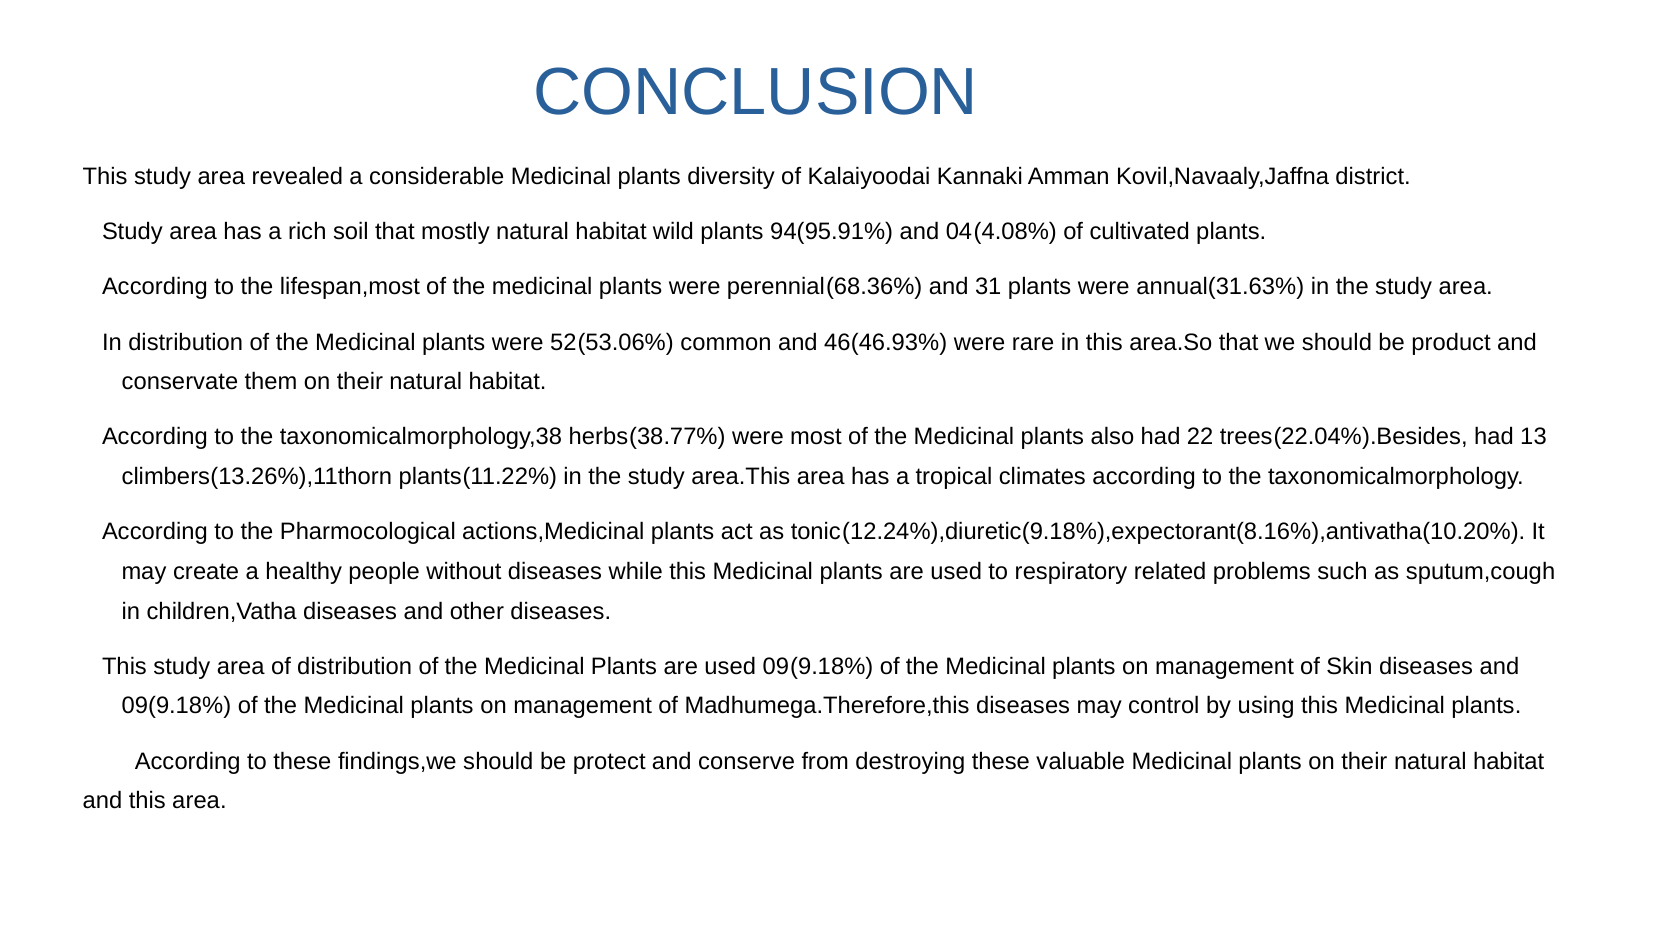

# CONCLUSION
This study area revealed a considerable Medicinal plants diversity of Kalaiyoodai Kannaki Amman Kovil,Navaaly,Jaffna district.
Study area has a rich soil that mostly natural habitat wild plants 94(95.91%) and 04(4.08%) of cultivated plants.
According to the lifespan,most of the medicinal plants were perennial(68.36%) and 31 plants were annual(31.63%) in the study area.
In distribution of the Medicinal plants were 52(53.06%) common and 46(46.93%) were rare in this area.So that we should be product and conservate them on their natural habitat.
According to the taxonomicalmorphology,38 herbs(38.77%) were most of the Medicinal plants also had 22 trees(22.04%).Besides, had 13 climbers(13.26%),11thorn plants(11.22%) in the study area.This area has a tropical climates according to the taxonomicalmorphology.
According to the Pharmocological actions,Medicinal plants act as tonic(12.24%),diuretic(9.18%),expectorant(8.16%),antivatha(10.20%). It may create a healthy people without diseases while this Medicinal plants are used to respiratory related problems such as sputum,cough in children,Vatha diseases and other diseases.
This study area of distribution of the Medicinal Plants are used 09(9.18%) of the Medicinal plants on management of Skin diseases and 09(9.18%) of the Medicinal plants on management of Madhumega.Therefore,this diseases may control by using this Medicinal plants.
 According to these findings,we should be protect and conserve from destroying these valuable Medicinal plants on their natural habitat and this area.